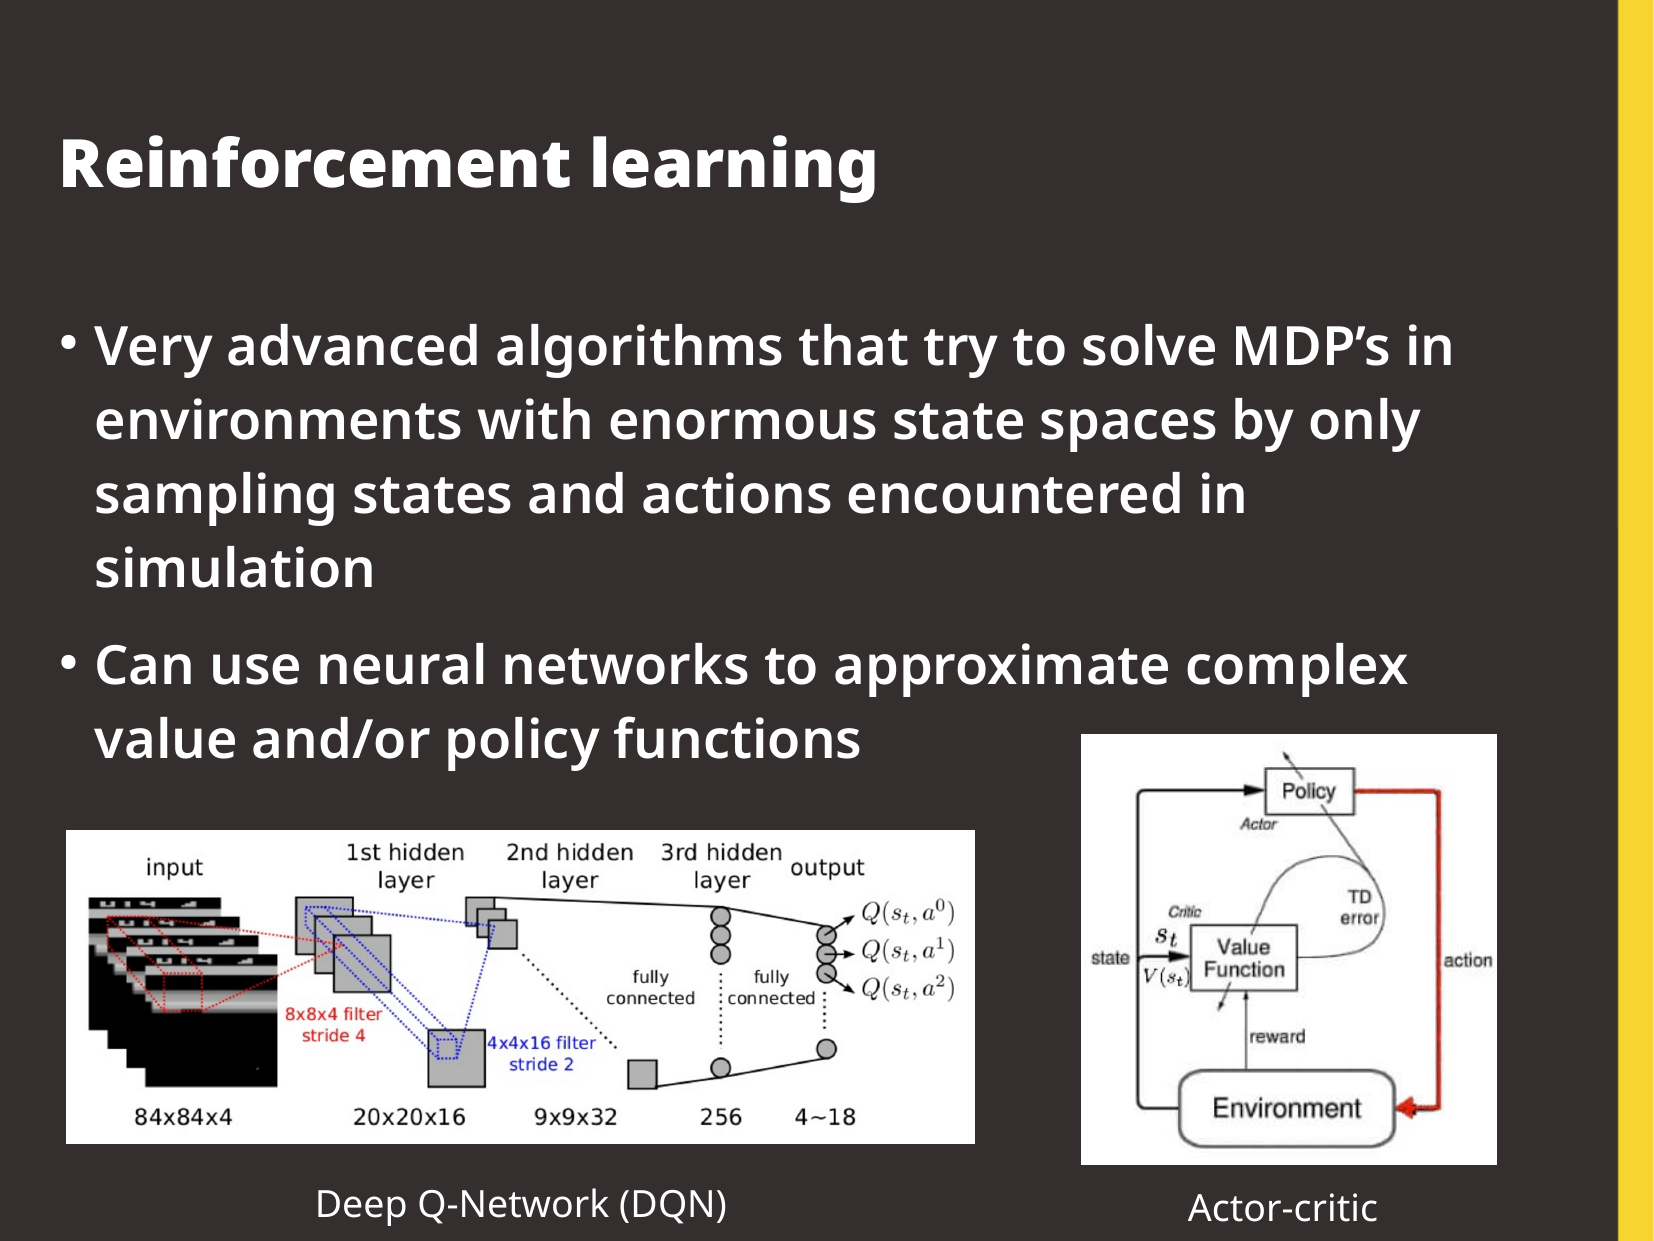

# Reinforcement learning
Very advanced algorithms that try to solve MDP’s in environments with enormous state spaces by only sampling states and actions encountered in simulation
Can use neural networks to approximate complex value and/or policy functions
Deep Q-Network (DQN)
Actor-critic